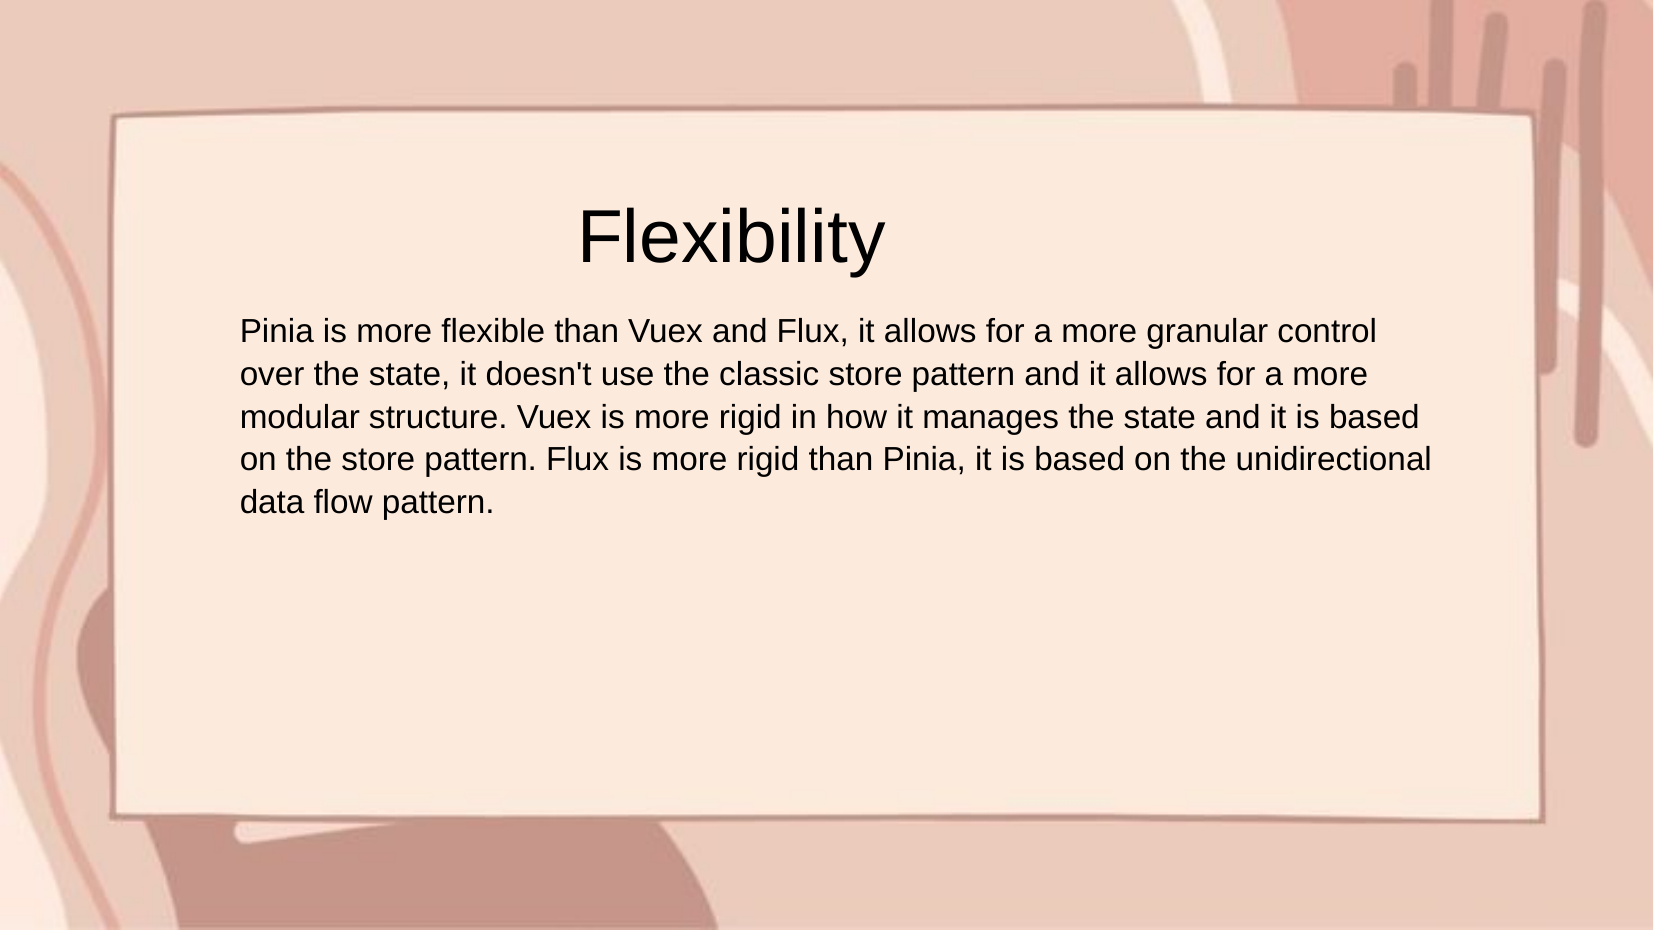

Flexibility
Pinia is more flexible than Vuex and Flux, it allows for a more granular control over the state, it doesn't use the classic store pattern and it allows for a more modular structure. Vuex is more rigid in how it manages the state and it is based on the store pattern. Flux is more rigid than Pinia, it is based on the unidirectional data flow pattern.